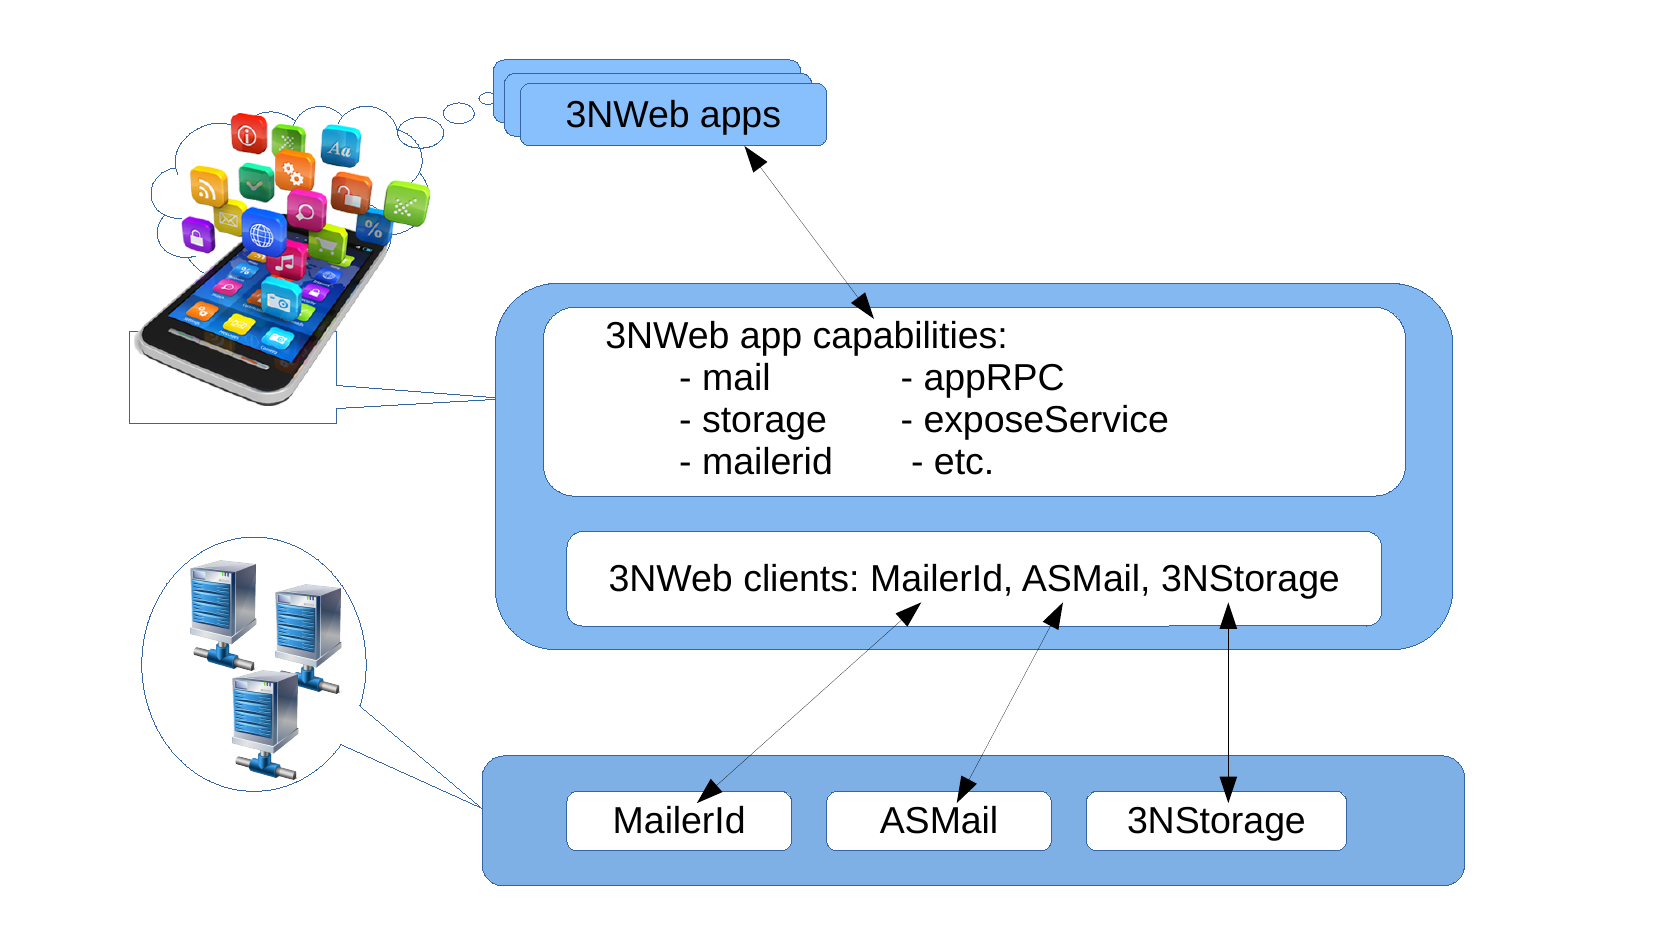

3NWeb apps
3NWeb apps
3NWeb apps
3NWeb app capabilities:
	- mail		- appRPC
	- storage	- exposeService
	- mailerid	 - etc.
3NWeb clients: MailerId, ASMail, 3NStorage
MailerId
ASMail
3NStorage